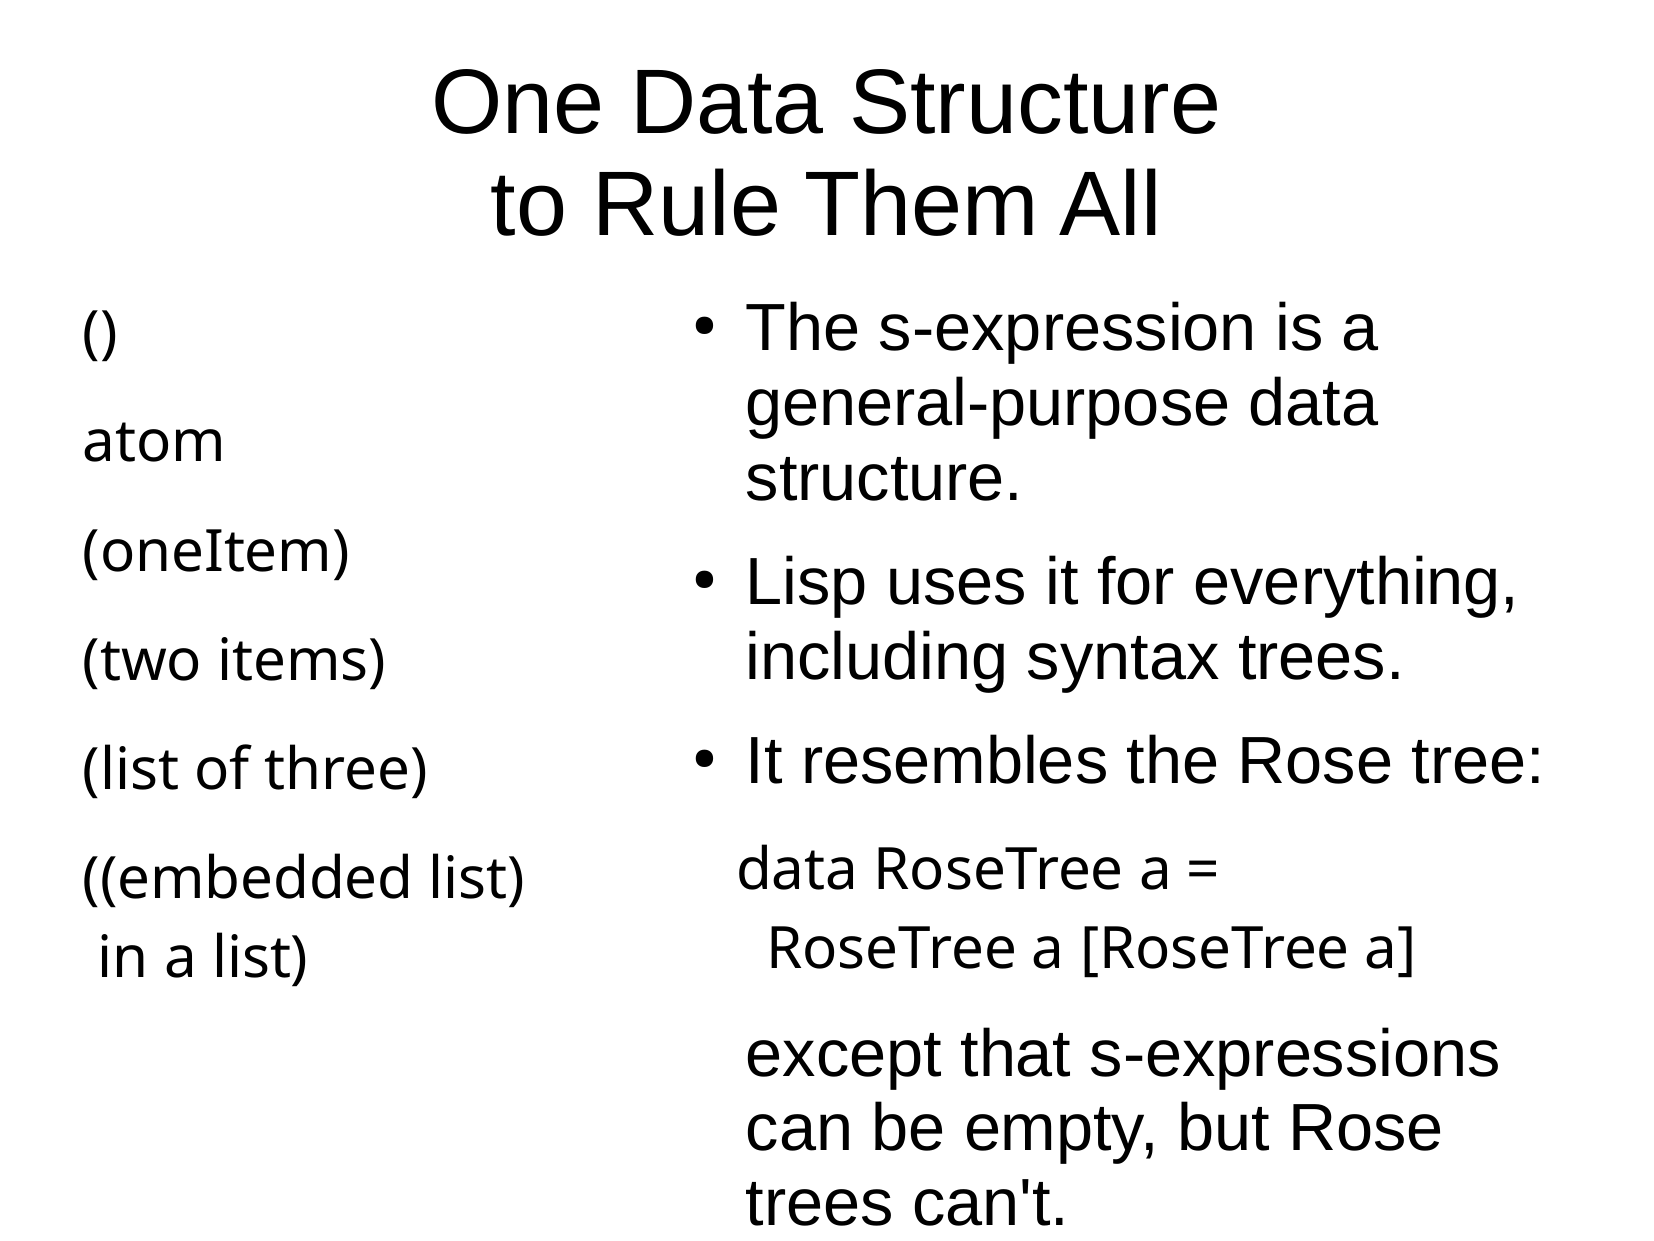

# One Data Structure to Rule Them All
()
atom
(oneItem)
(two items)
(list of three)
((embedded list)
 in a list)
The s-expression is a general-purpose data structure.
Lisp uses it for everything, including syntax trees.
It resembles the Rose tree:
 data RoseTree a =
 RoseTree a [RoseTree a]
except that s-expressions can be empty, but Rose trees can't.